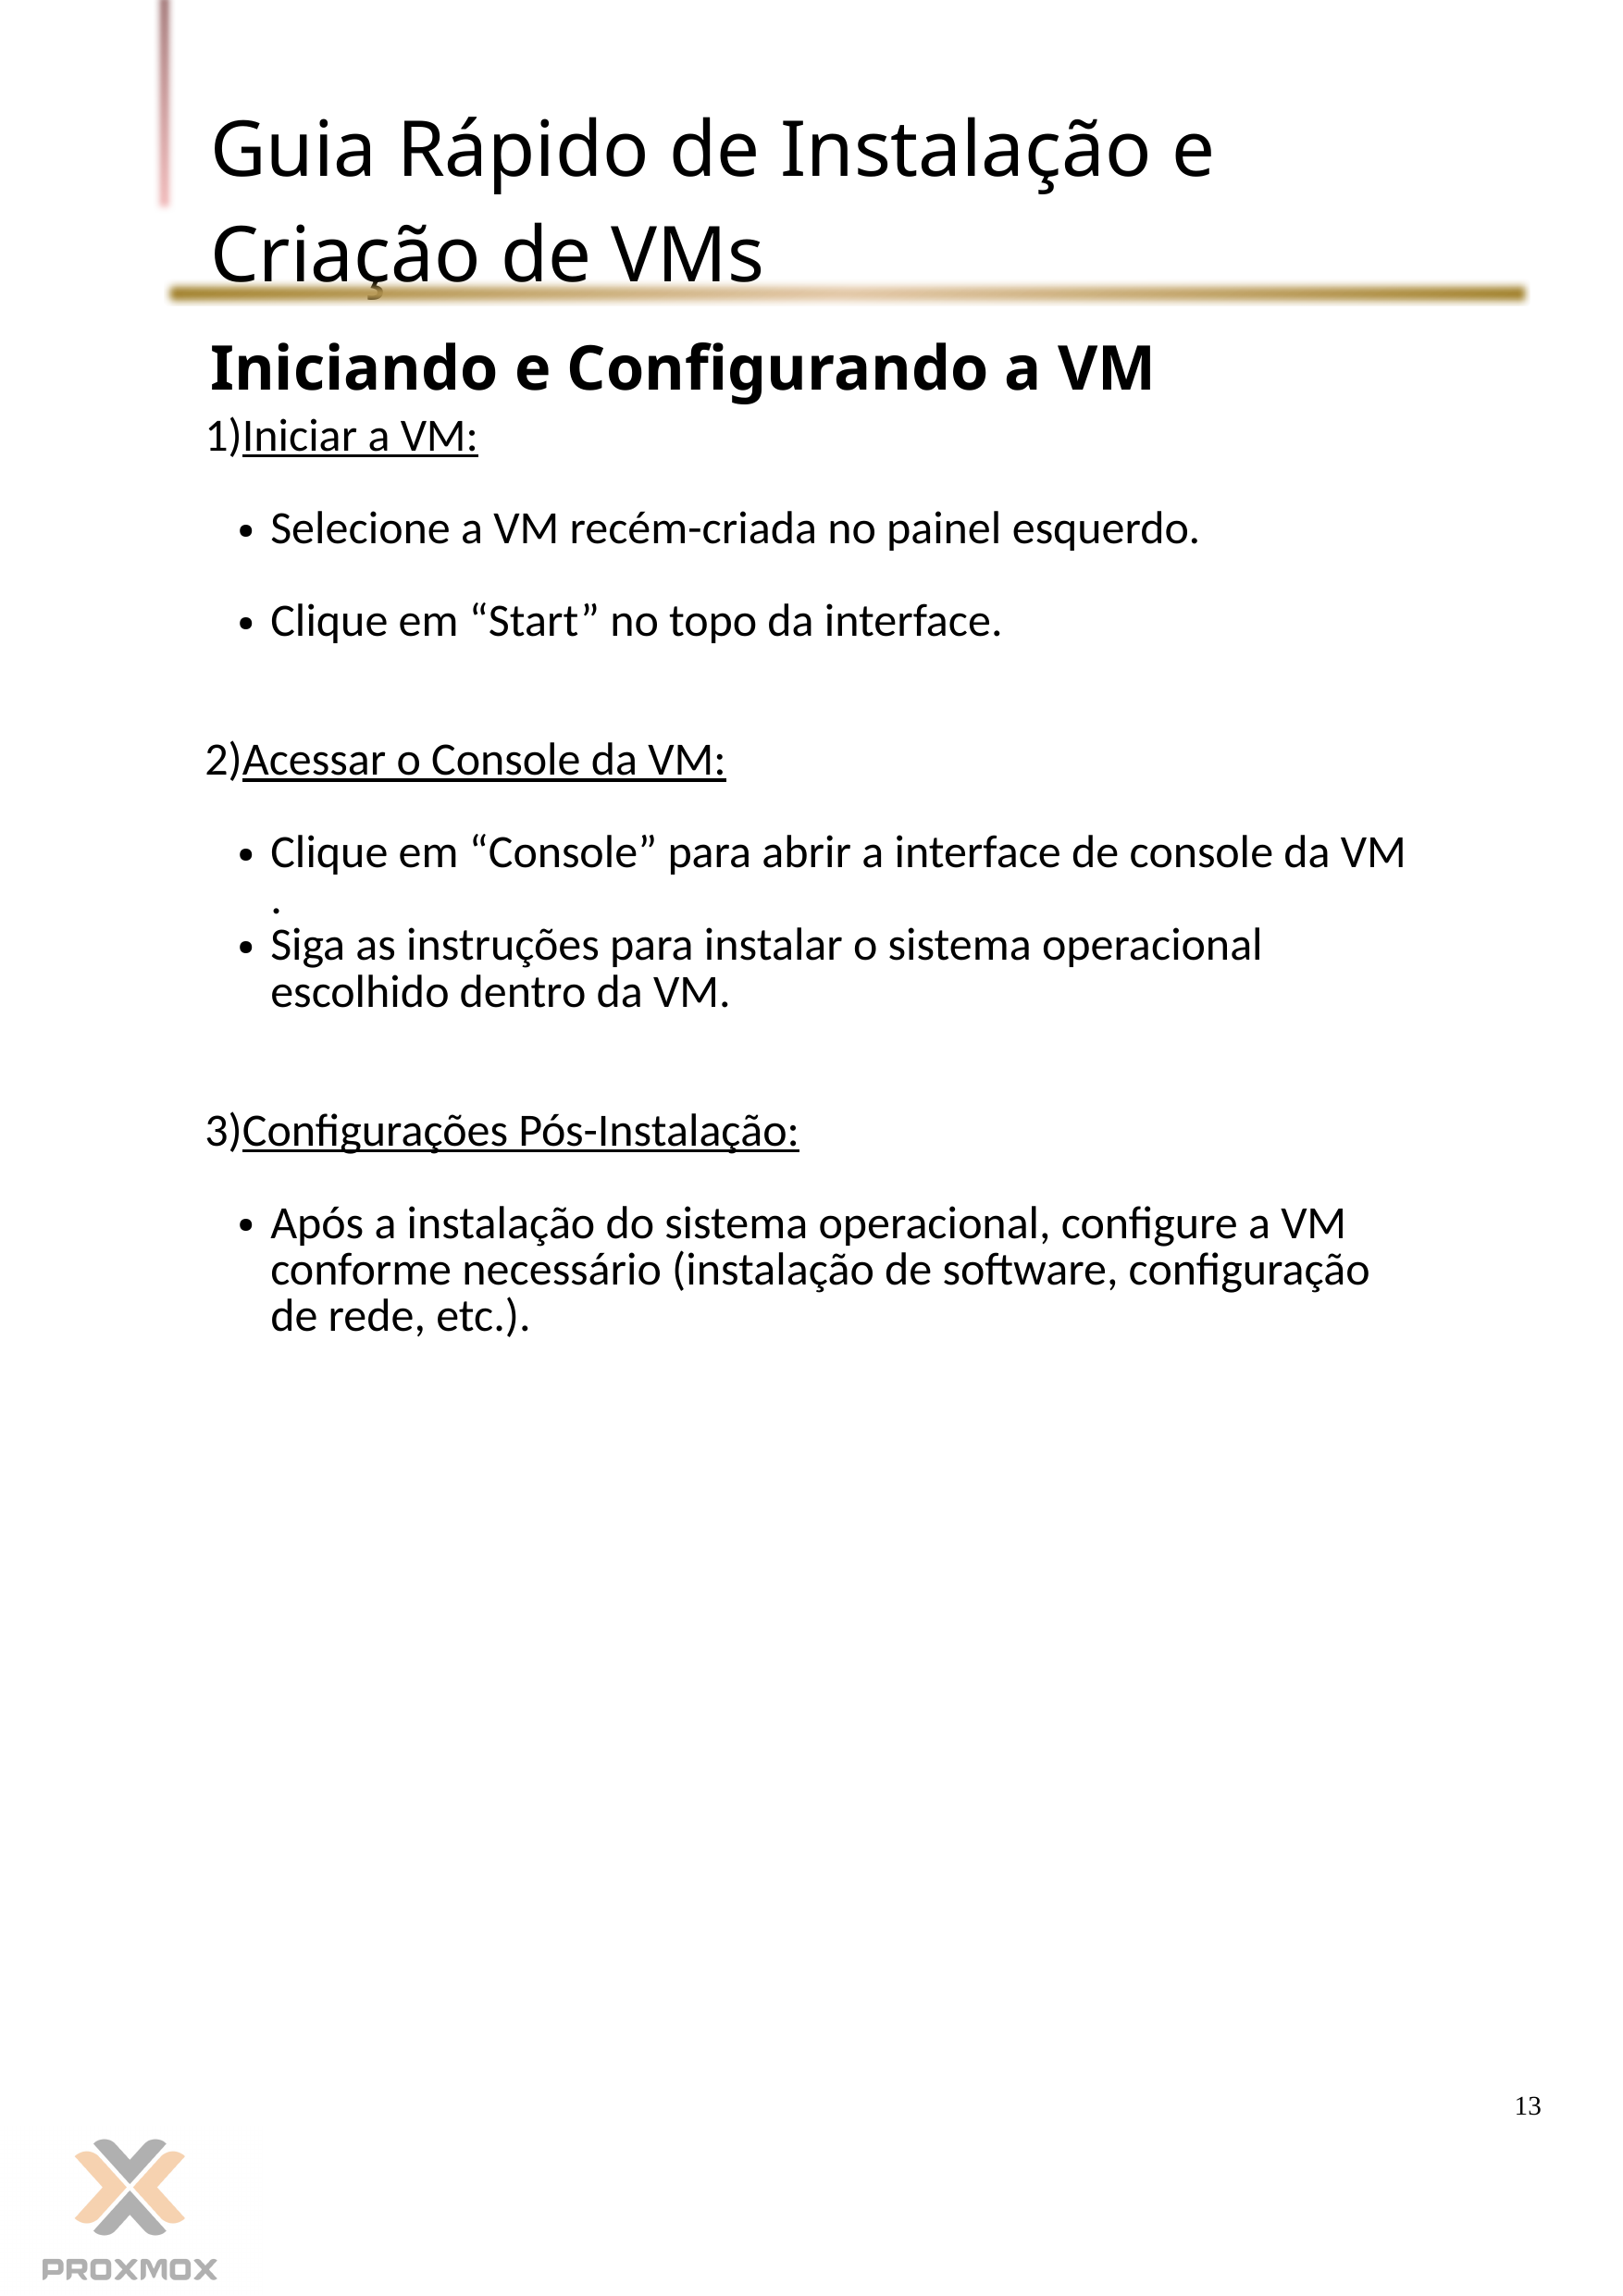

Guia Rápido de Instalação e Criação de VMs
Iniciando e Configurando a VM
Iniciar a VM:
Selecione a VM recém-criada no painel esquerdo.
Clique em “Start” no topo da interface.
Acessar o Console da VM:
Clique em “Console” para abrir a interface de console da VM
.
Siga as instruções para instalar o sistema operacional escolhido dentro da VM.
Configurações Pós-Instalação:
Após a instalação do sistema operacional, configure a VM conforme necessário (instalação de software, configuração de rede, etc.).
13